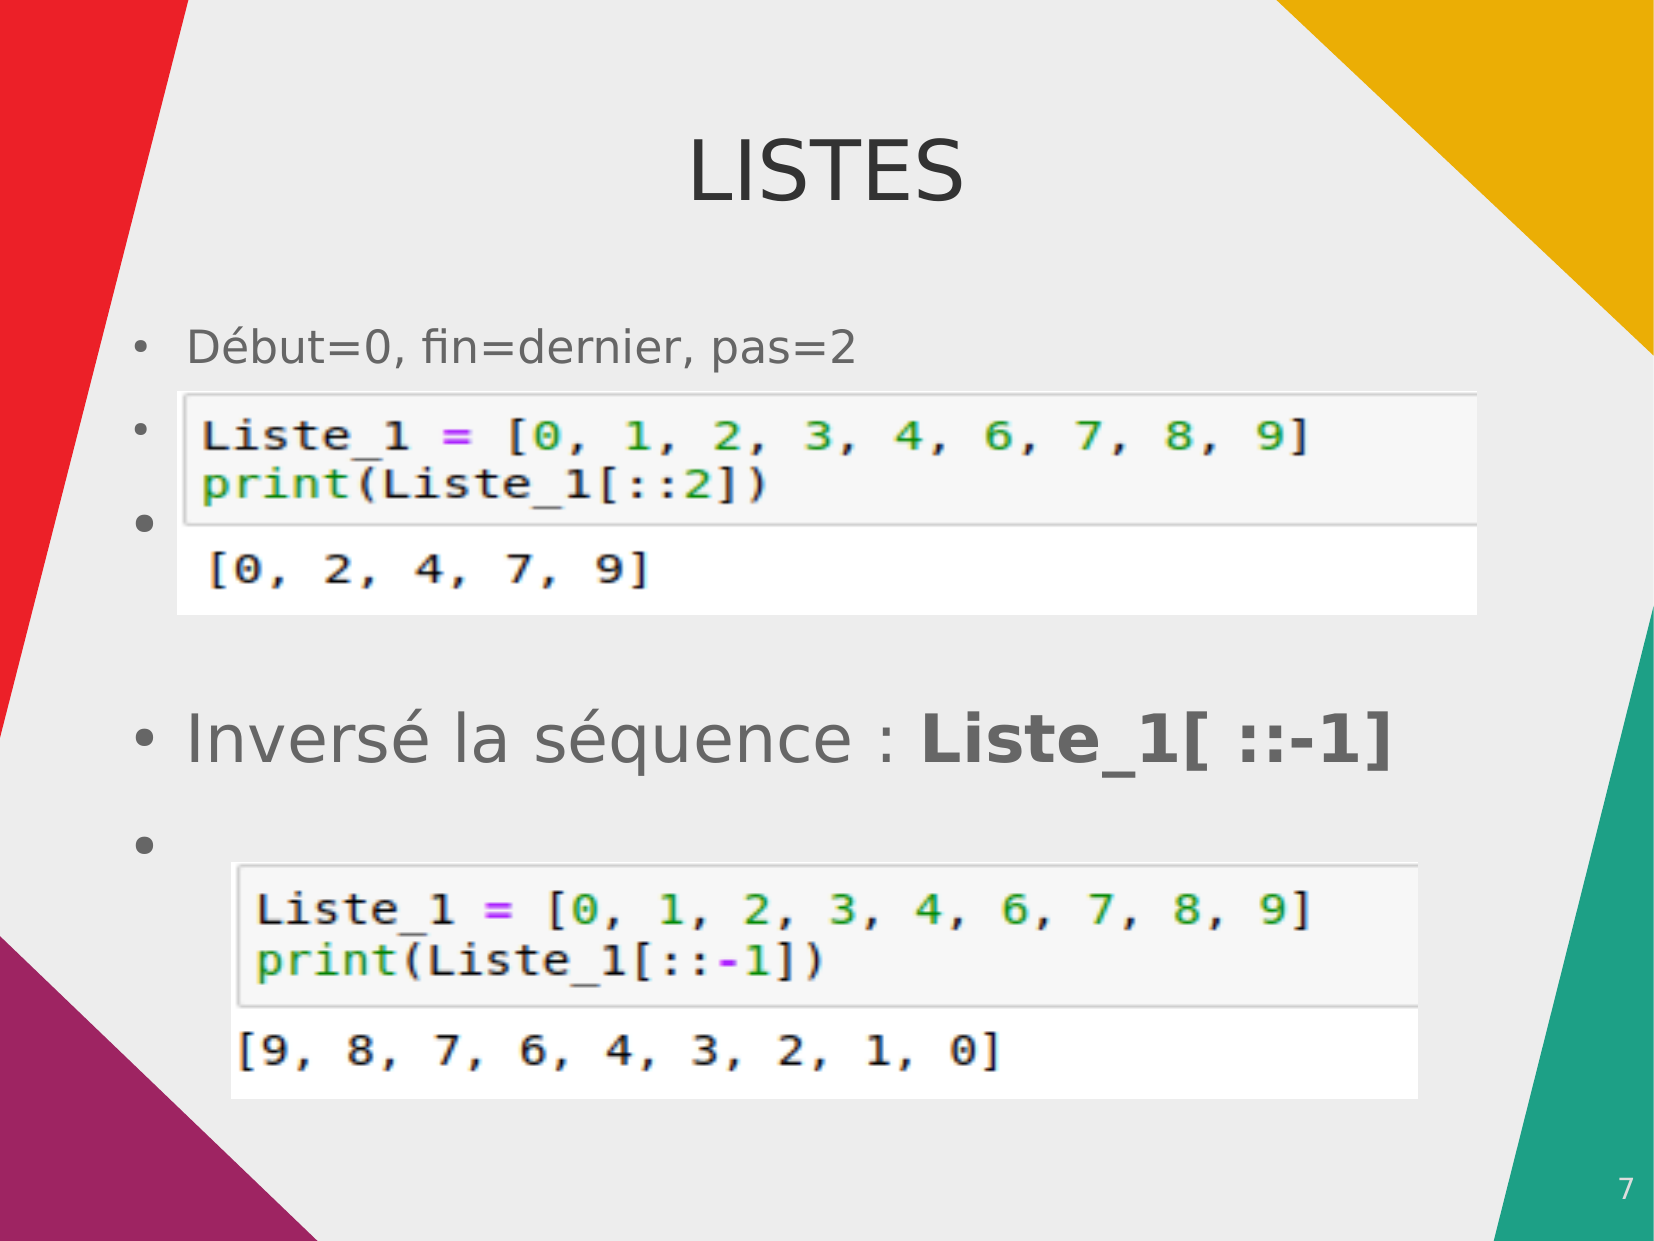

# LISTES
Début=0, fin=dernier, pas=2
Liste_1[::2]
Inversé la séquence : Liste_1[ ::-1]
7